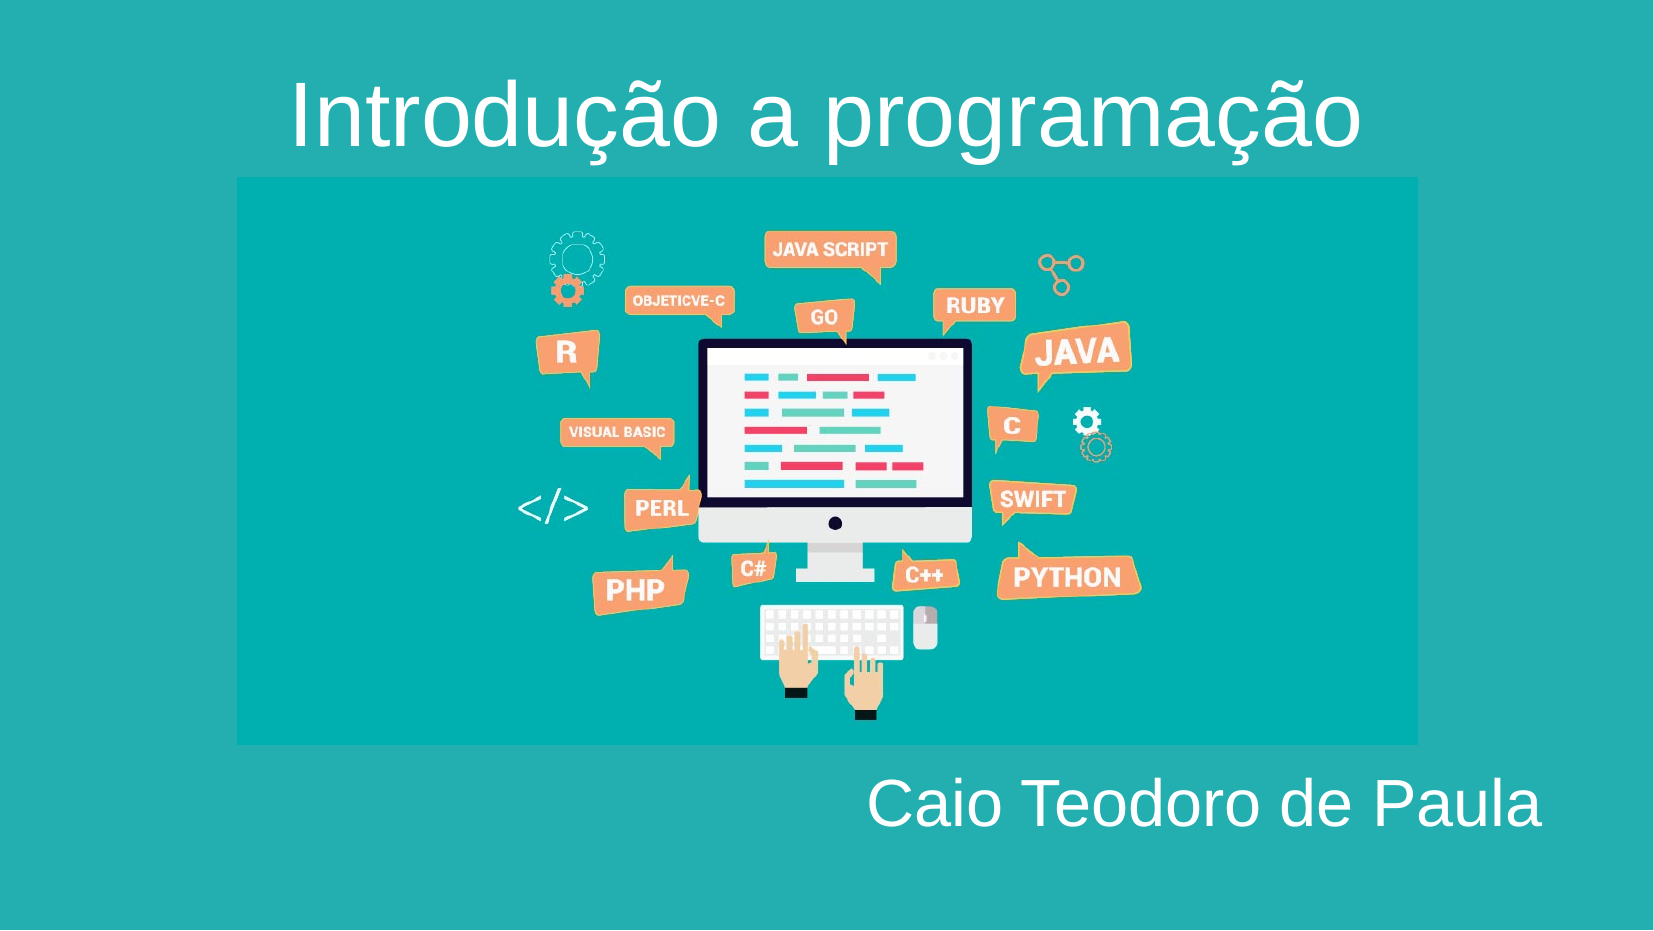

# Introdução a programação
Caio Teodoro de Paula